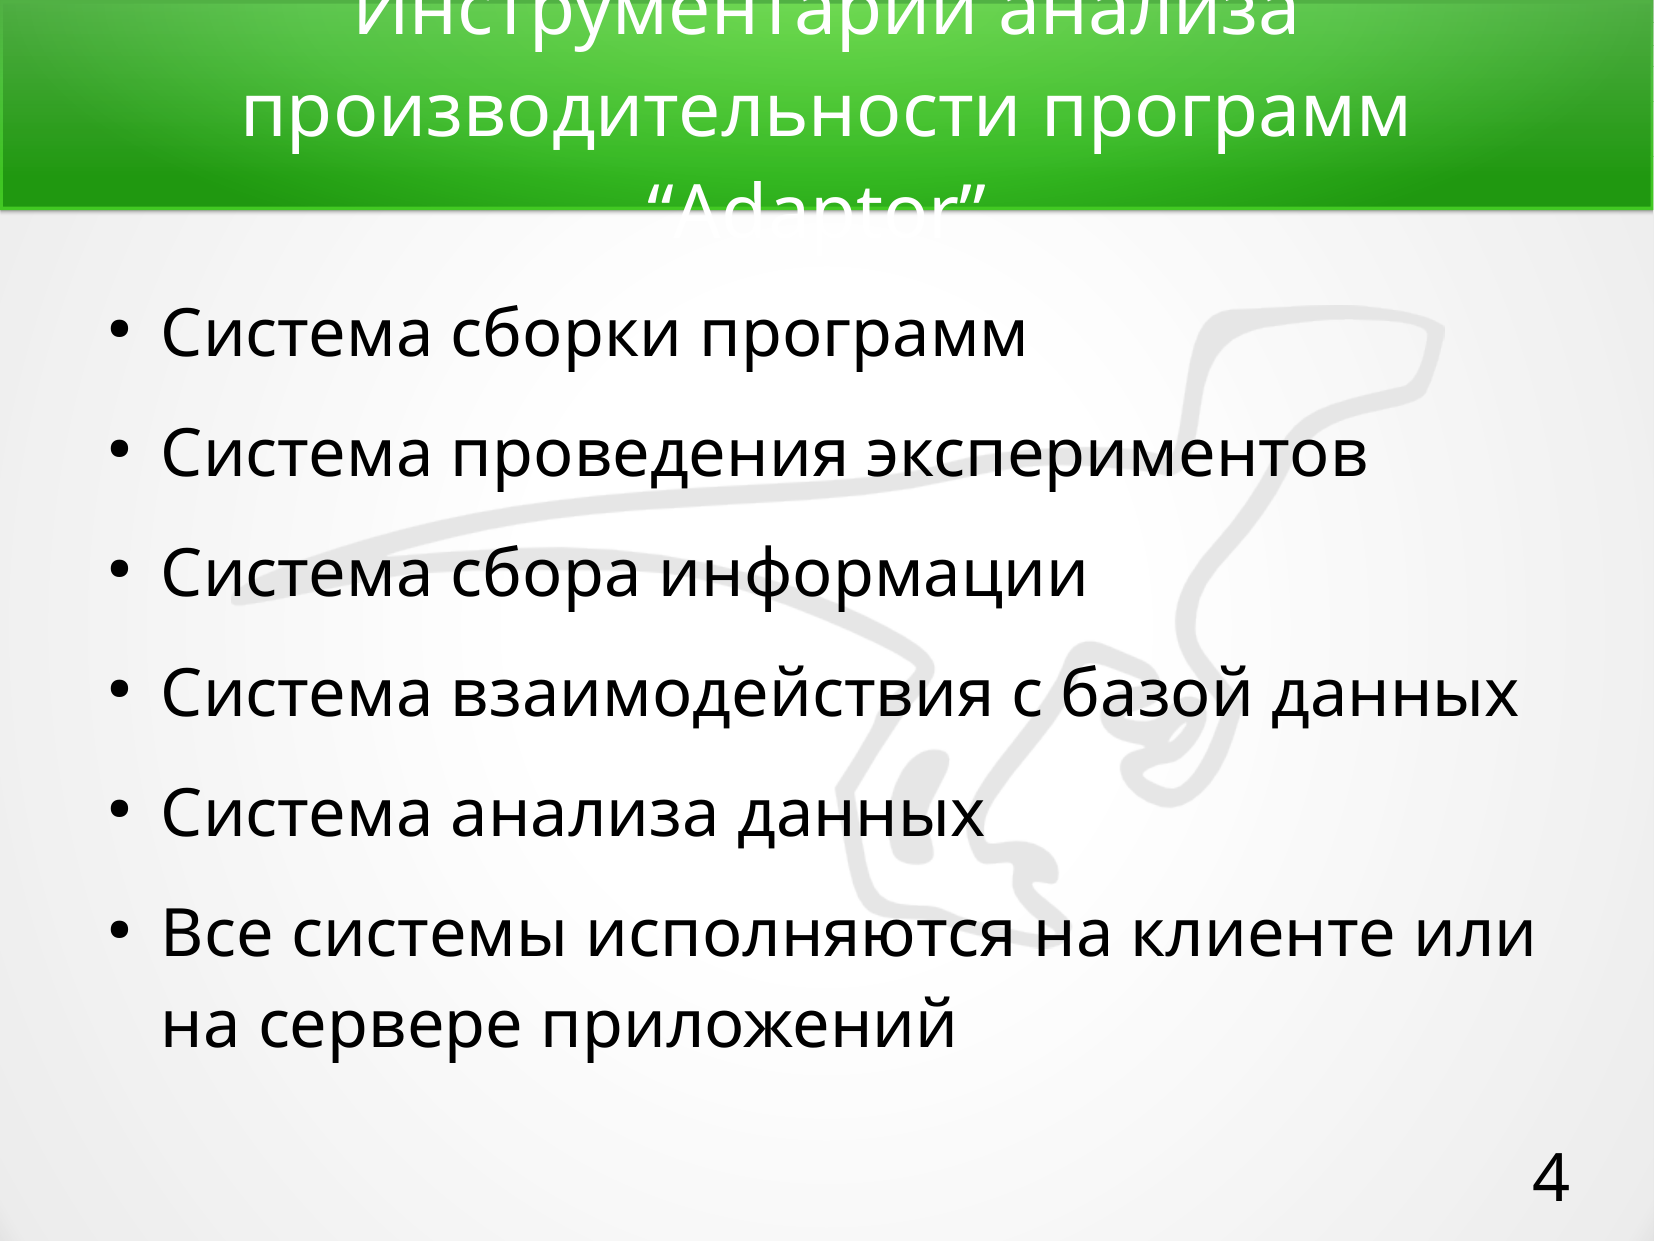

# Инструментарий анализа производительности программ “Adaptor”
Система сборки программ
Система проведения экспериментов
Система сбора информации
Система взаимодействия с базой данных
Система анализа данных
Все системы исполняются на клиенте или на сервере приложений
4